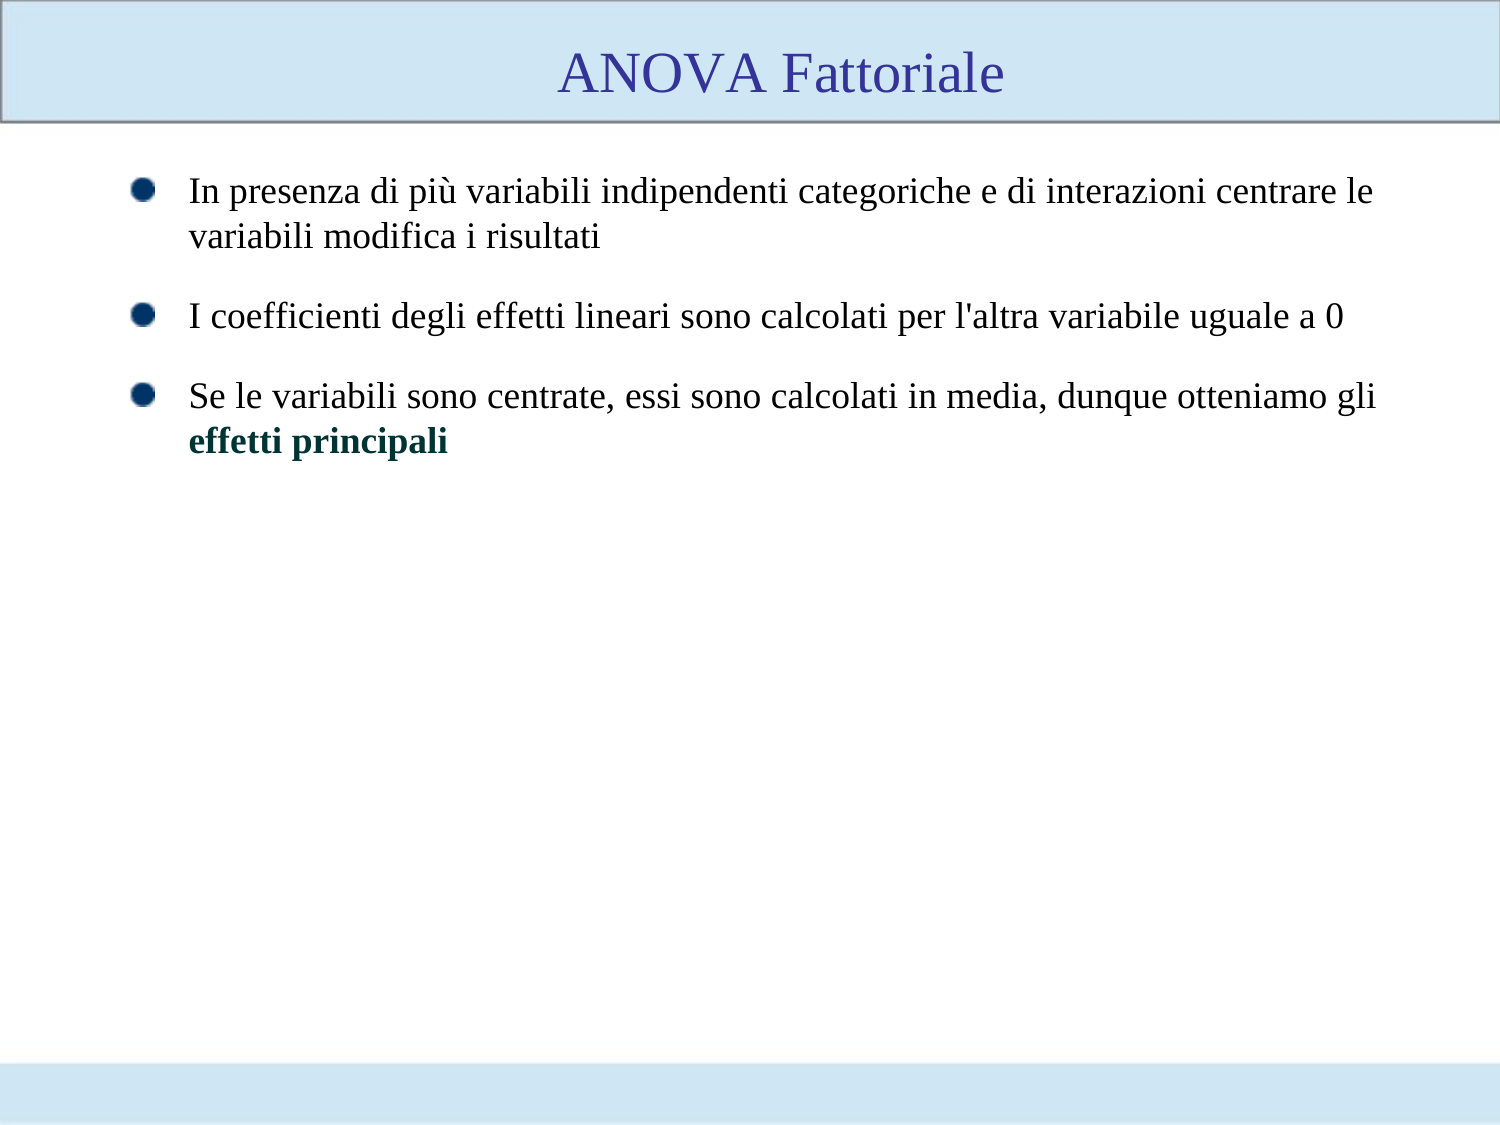

# ANOVA Fattoriale
In presenza di più variabili indipendenti categoriche e di interazioni centrare le variabili modifica i risultati
I coefficienti degli effetti lineari sono calcolati per l'altra variabile uguale a 0
Se le variabili sono centrate, essi sono calcolati in media, dunque otteniamo gli effetti principali